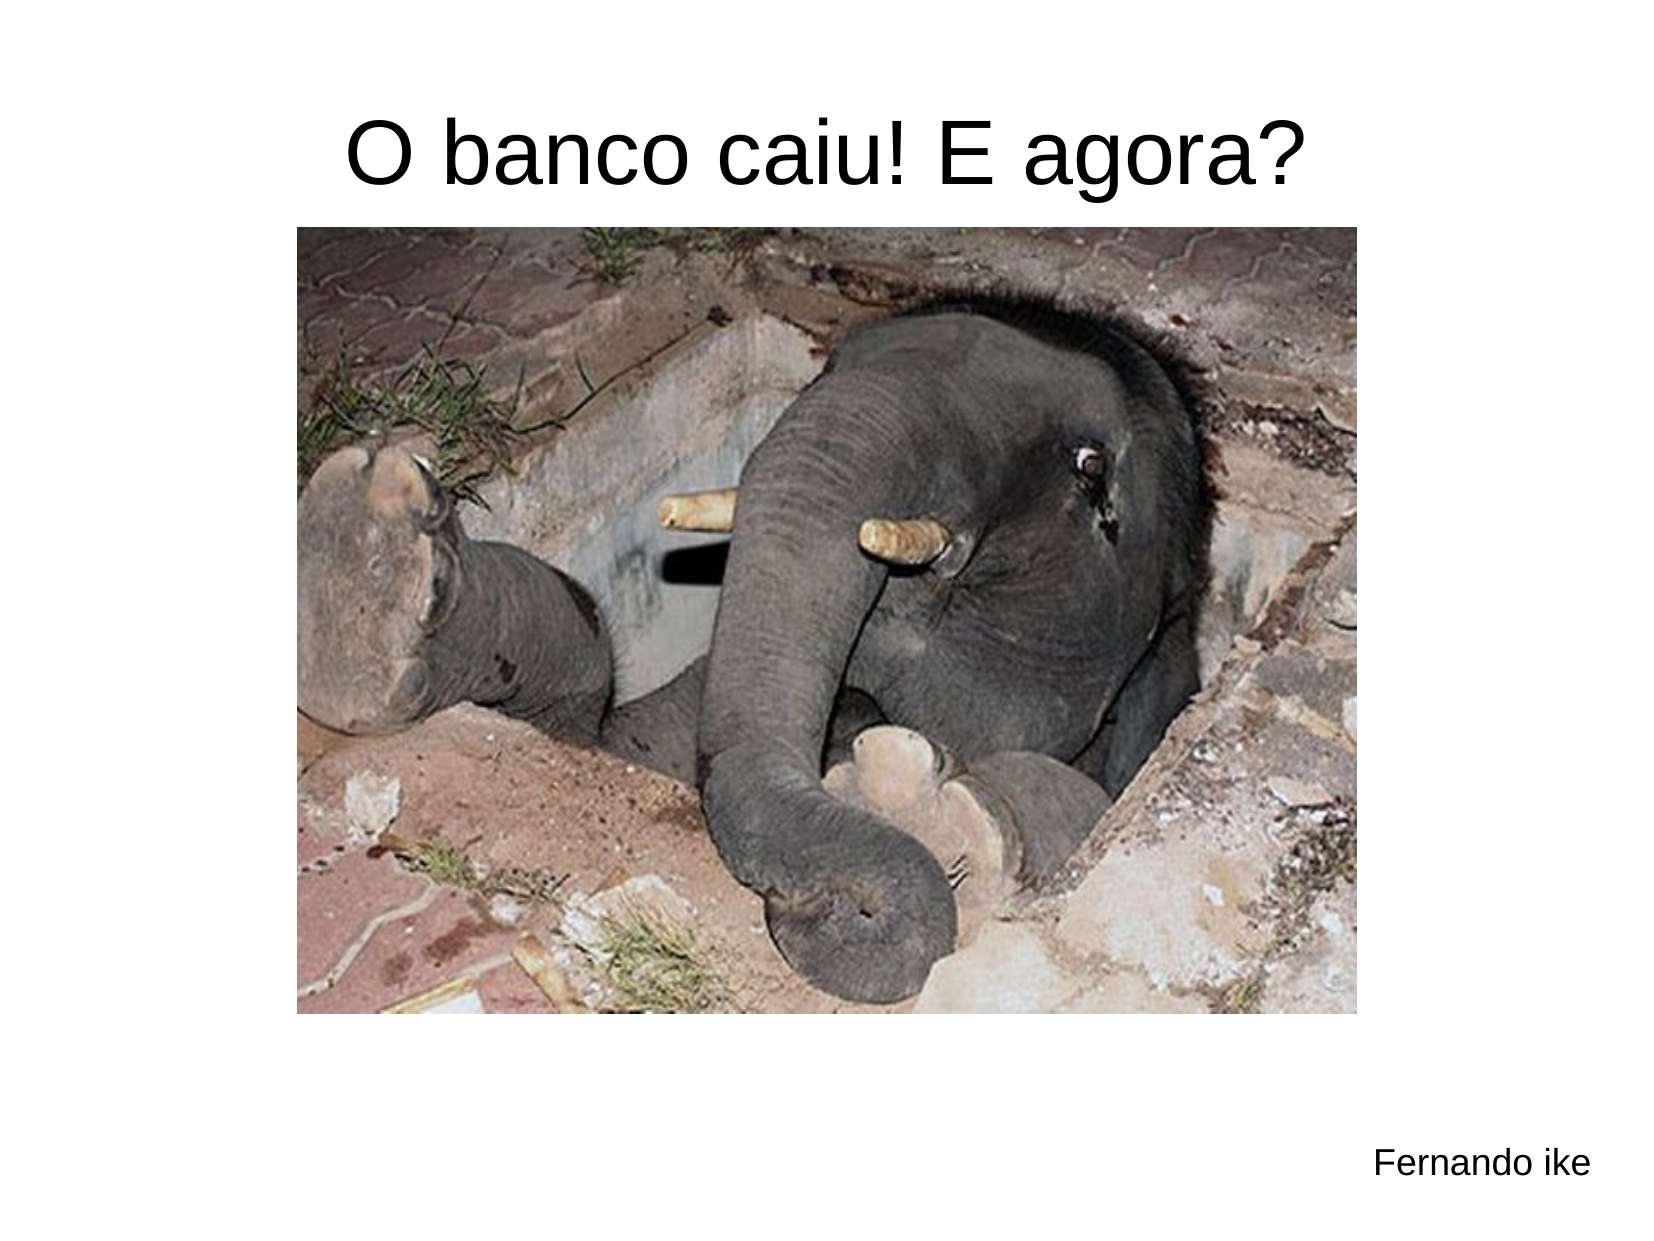

# O banco caiu!
O banco caiu! E agora?
Fernando ike